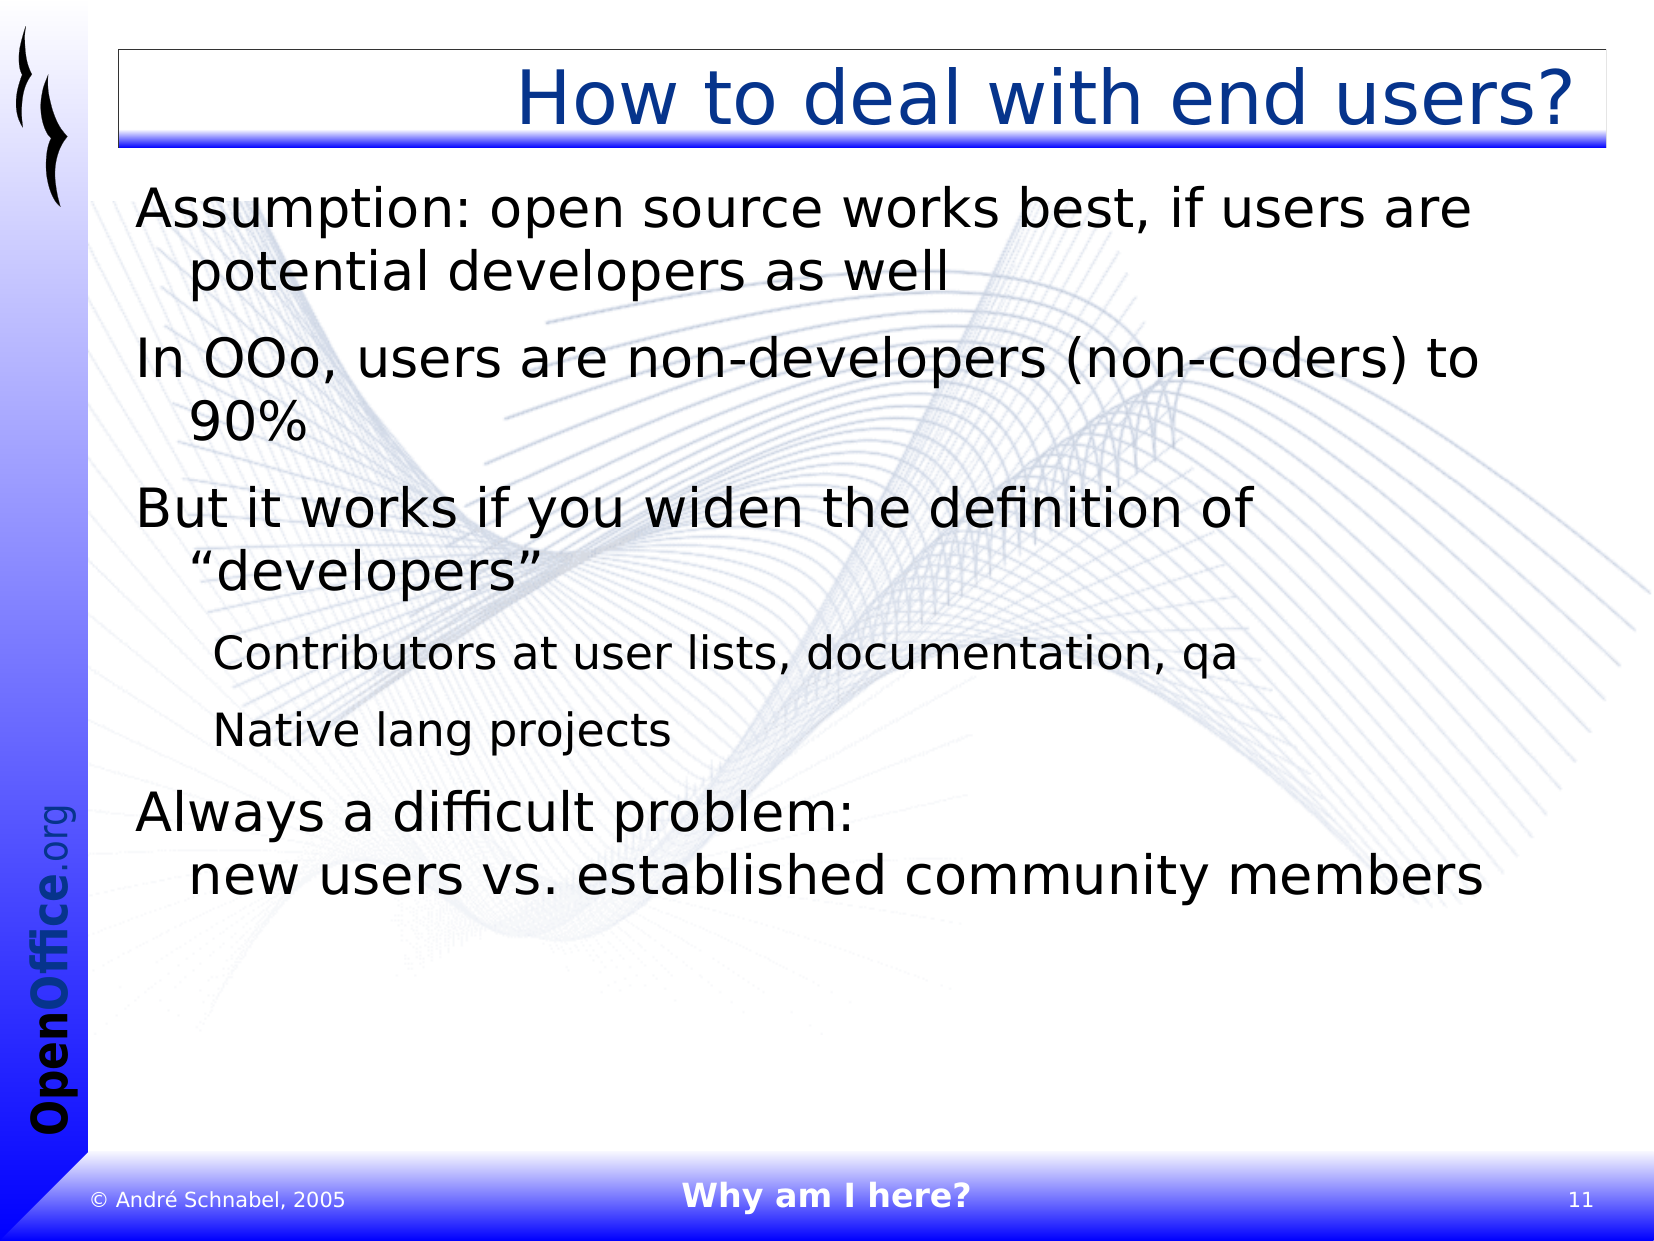

# How to deal with end users?
Assumption: open source works best, if users are potential developers as well
In OOo, users are non-developers (non-coders) to 90%
But it works if you widen the definition of “developers”
Contributors at user lists, documentation, qa
Native lang projects
Always a difficult problem:
new users vs. established community members